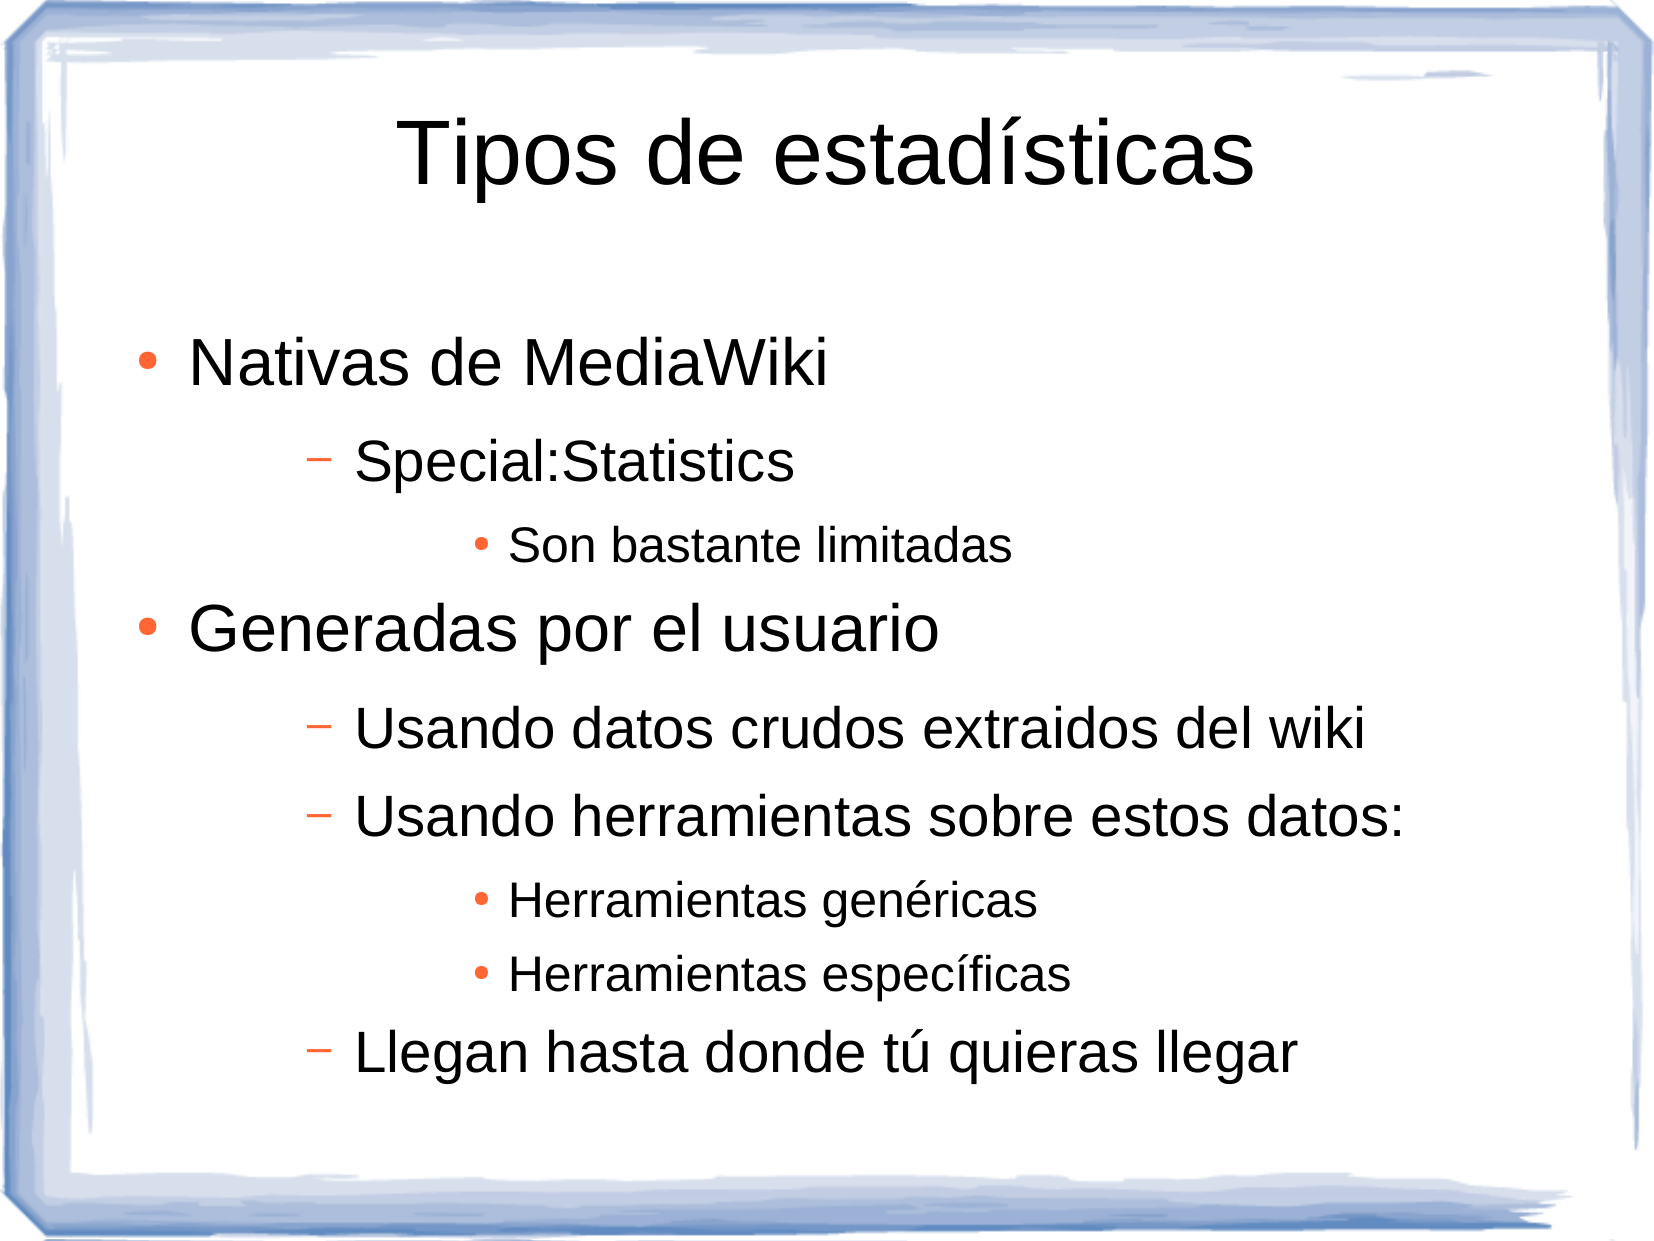

# Tipos de estadísticas
Nativas de MediaWiki
Special:Statistics
Son bastante limitadas
Generadas por el usuario
Usando datos crudos extraidos del wiki
Usando herramientas sobre estos datos:
Herramientas genéricas
Herramientas específicas
Llegan hasta donde tú quieras llegar